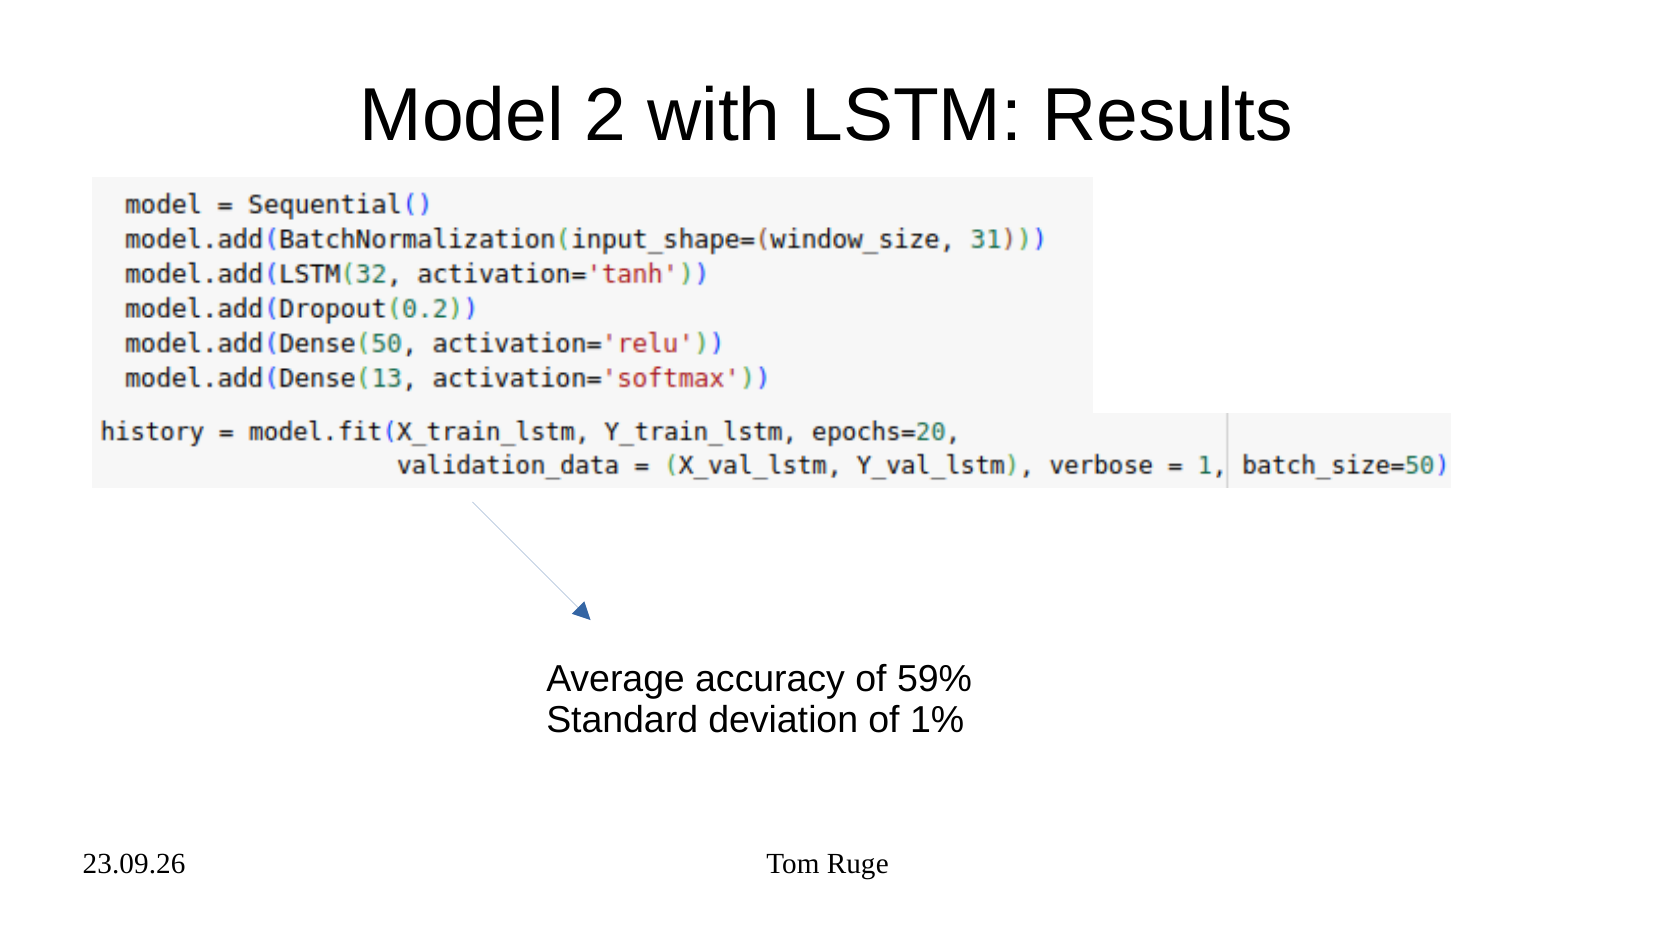

# Model 2 with LSTM: Results
Average accuracy of 59%
Standard deviation of 1%